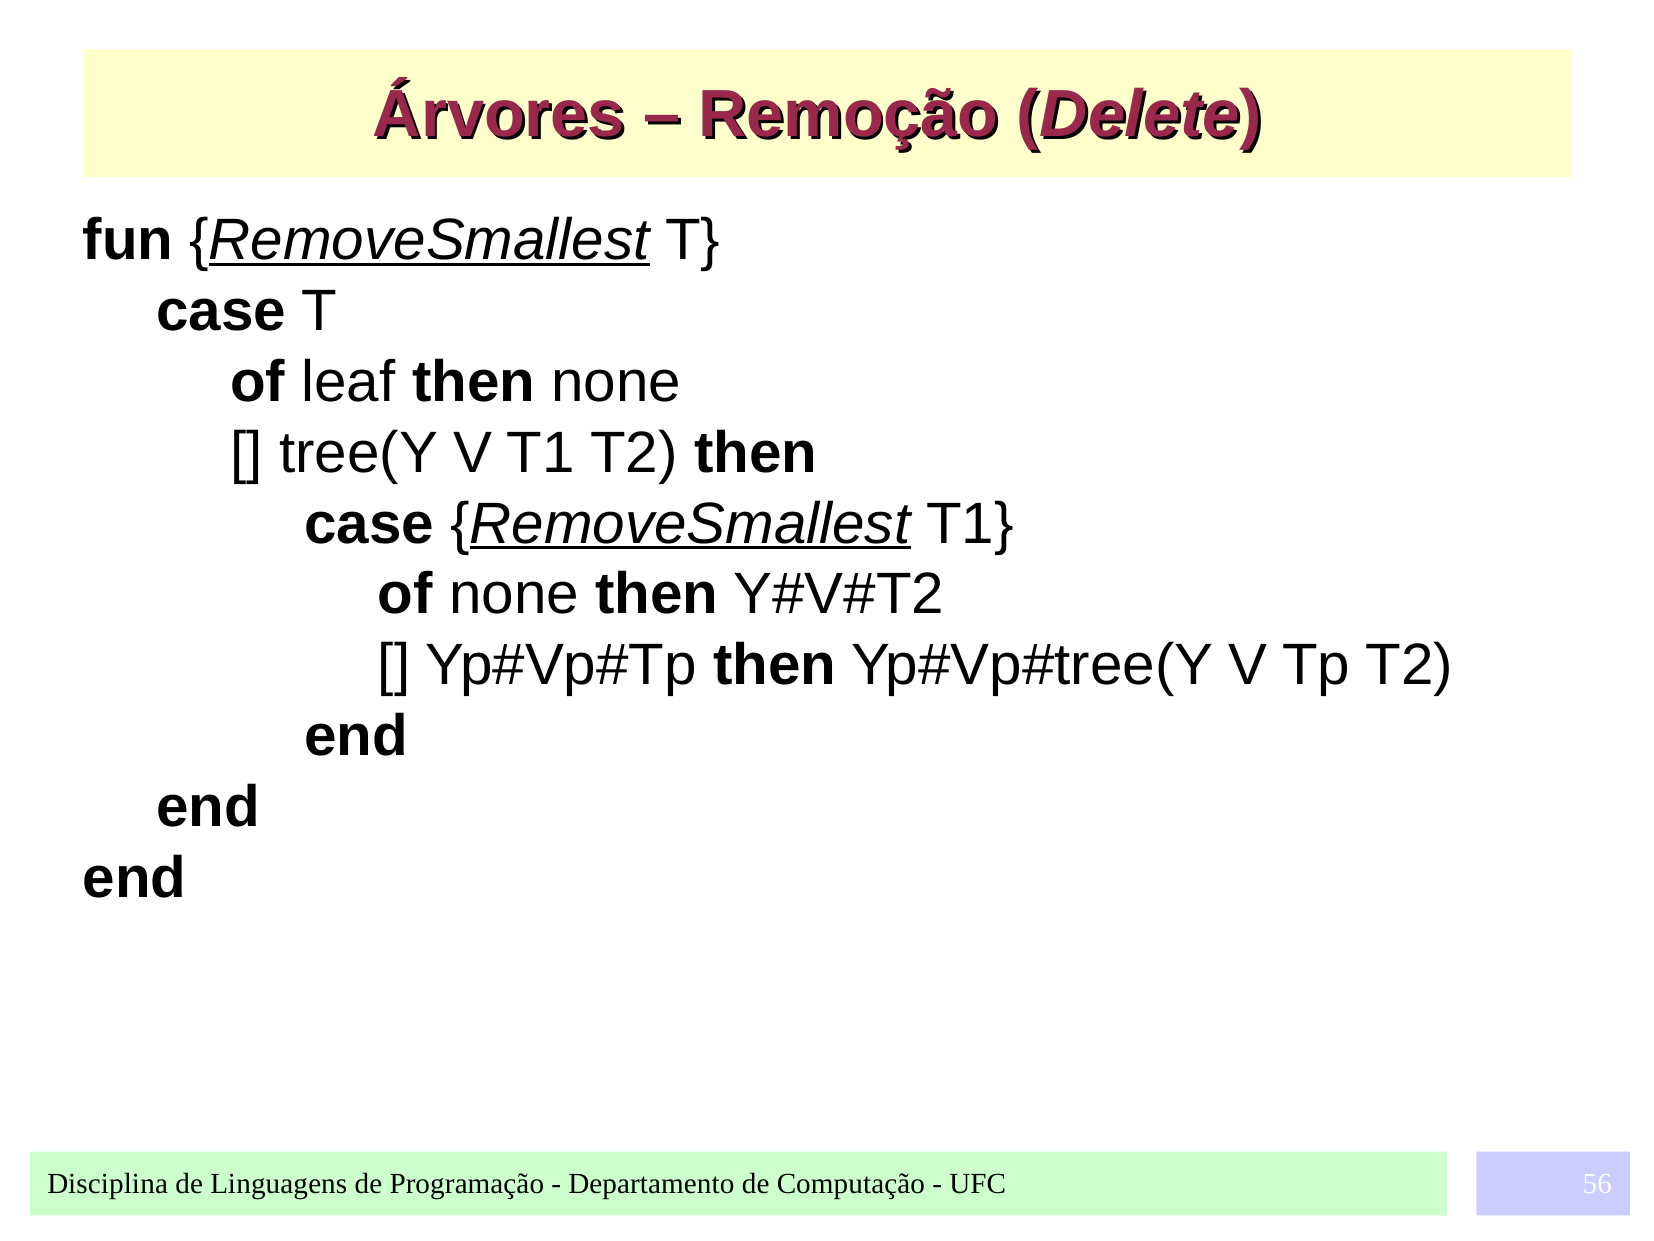

# Árvores – Remoção (Delete)
fun {RemoveSmallest T}
	case T
		of leaf then none
		[] tree(Y V T1 T2) then
			case {RemoveSmallest T1}
				of none then Y#V#T2
				[] Yp#Vp#Tp then Yp#Vp#tree(Y V Tp T2)
			end
	end
end
Disciplina de Linguagens de Programação - Departamento de Computação - UFC
56